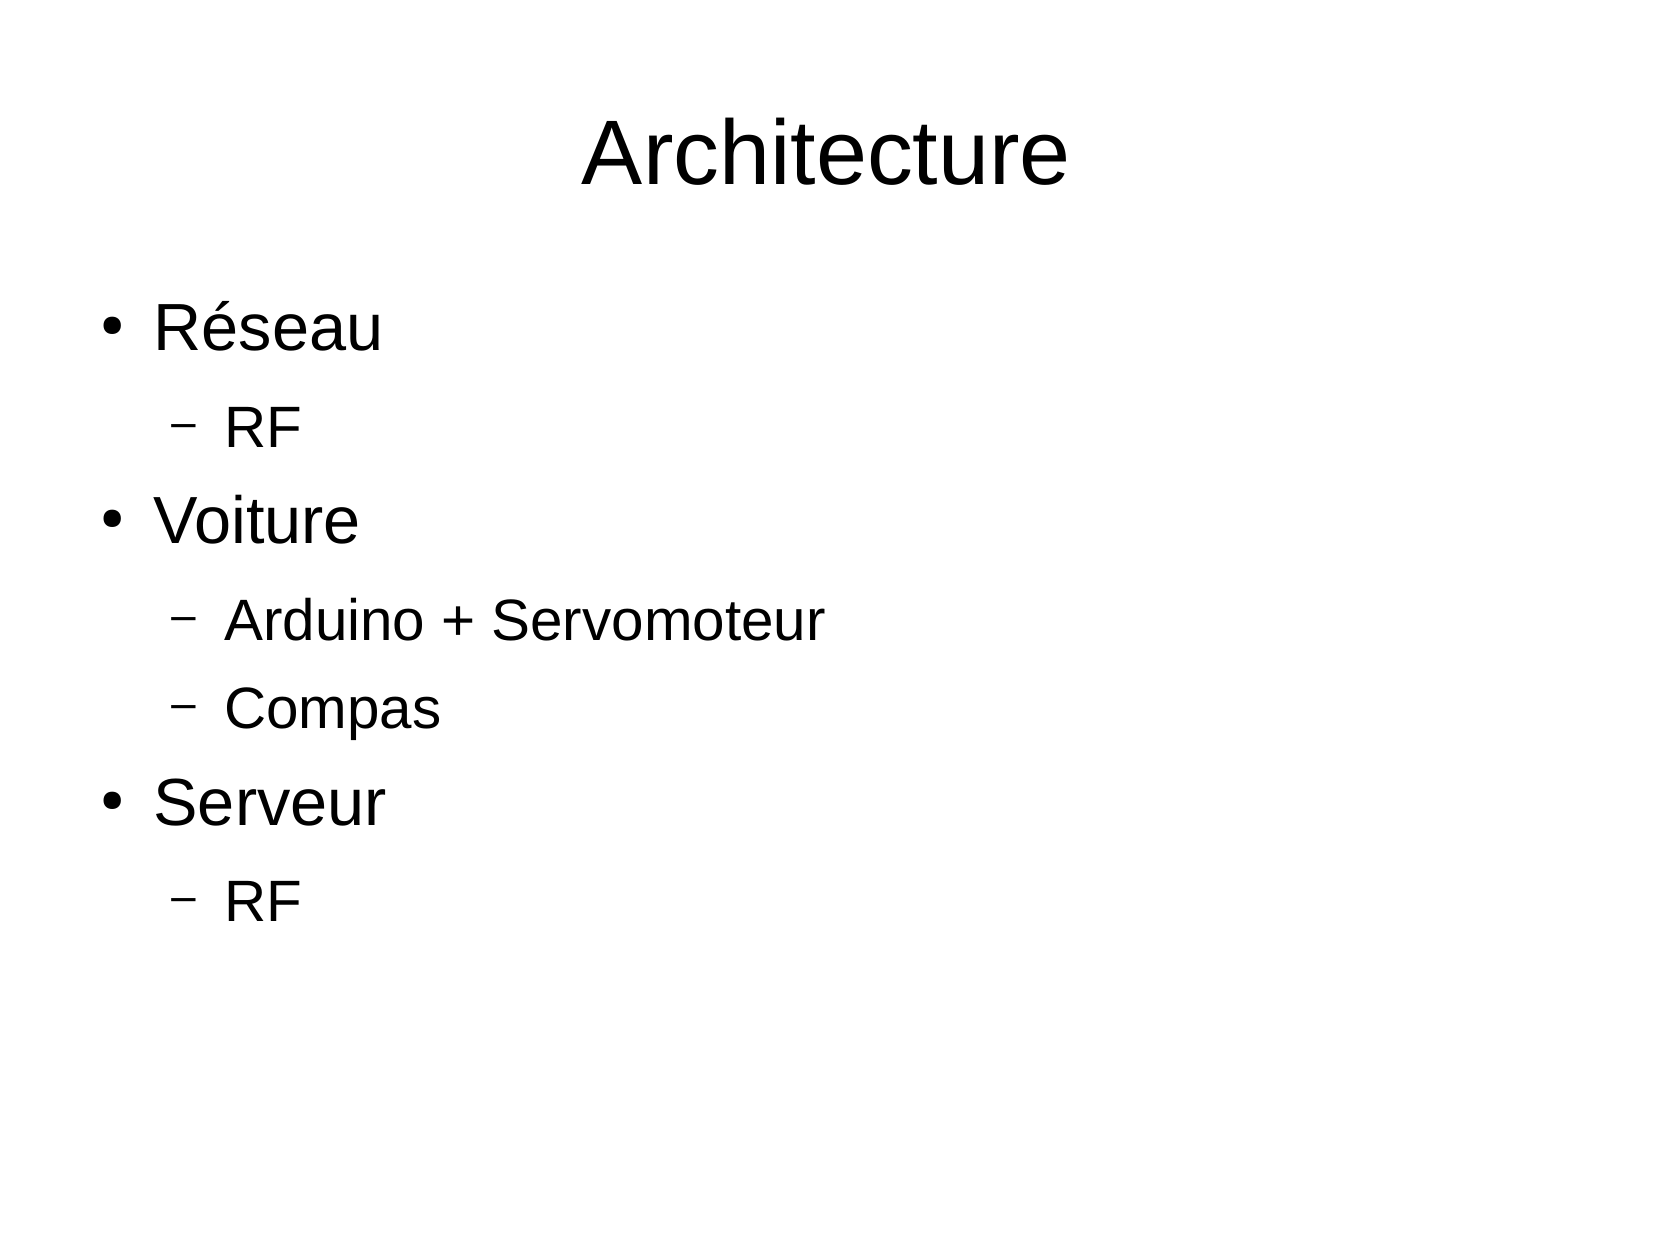

# Architecture
Réseau
RF
Voiture
Arduino + Servomoteur
Compas
Serveur
RF